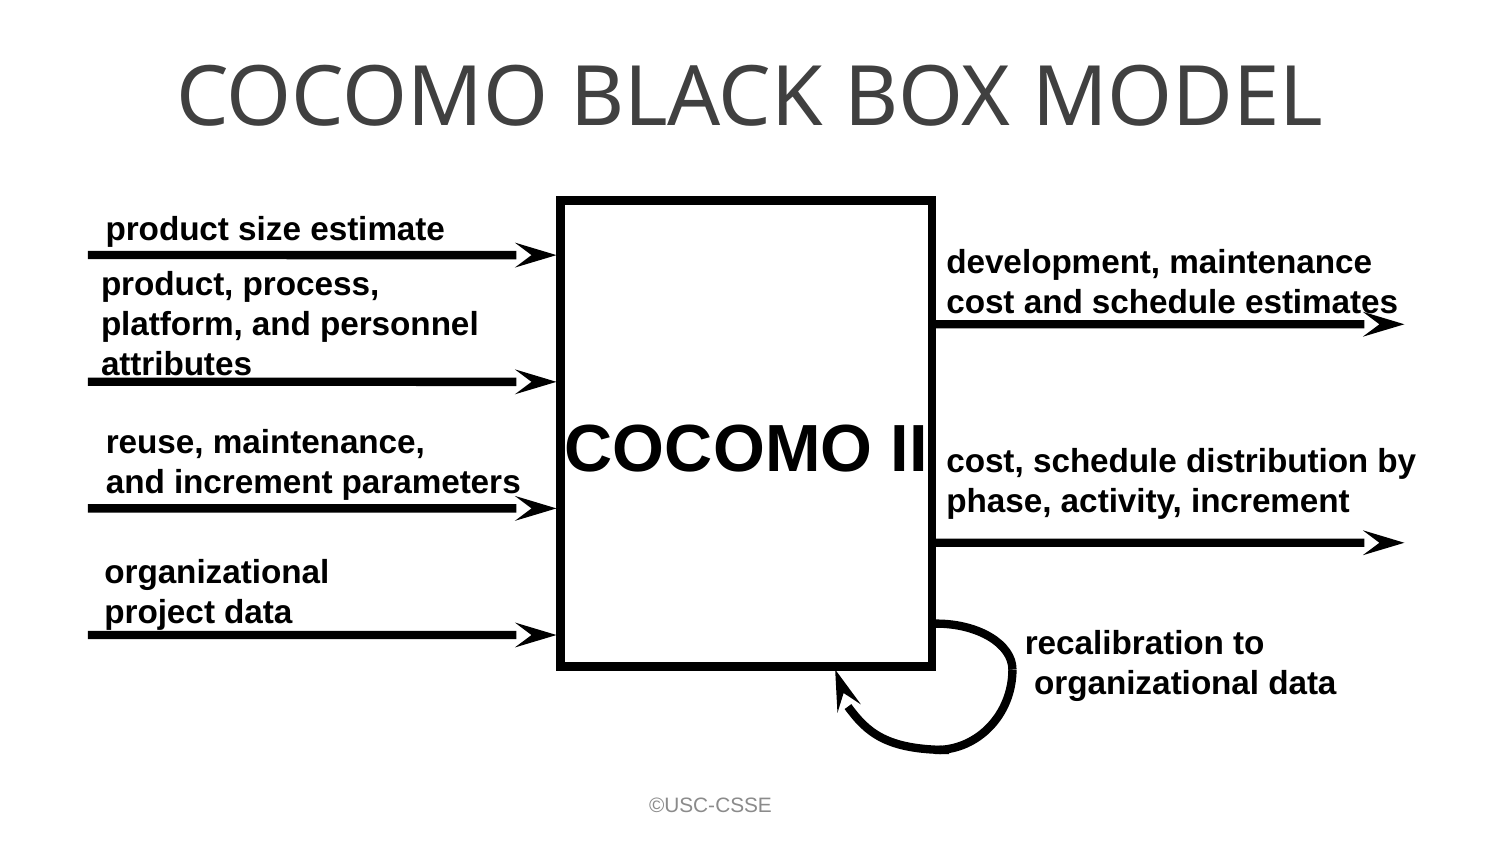

# COCOMO Black Box Model
product size estimate
development, maintenance
cost and schedule estimates
product, process,
platform, and personnel
attributes
COCOMO II
reuse, maintenance,
and increment parameters
cost, schedule distribution by
phase, activity, increment
organizational
project data
recalibration to
 organizational data
©USC-CSSE